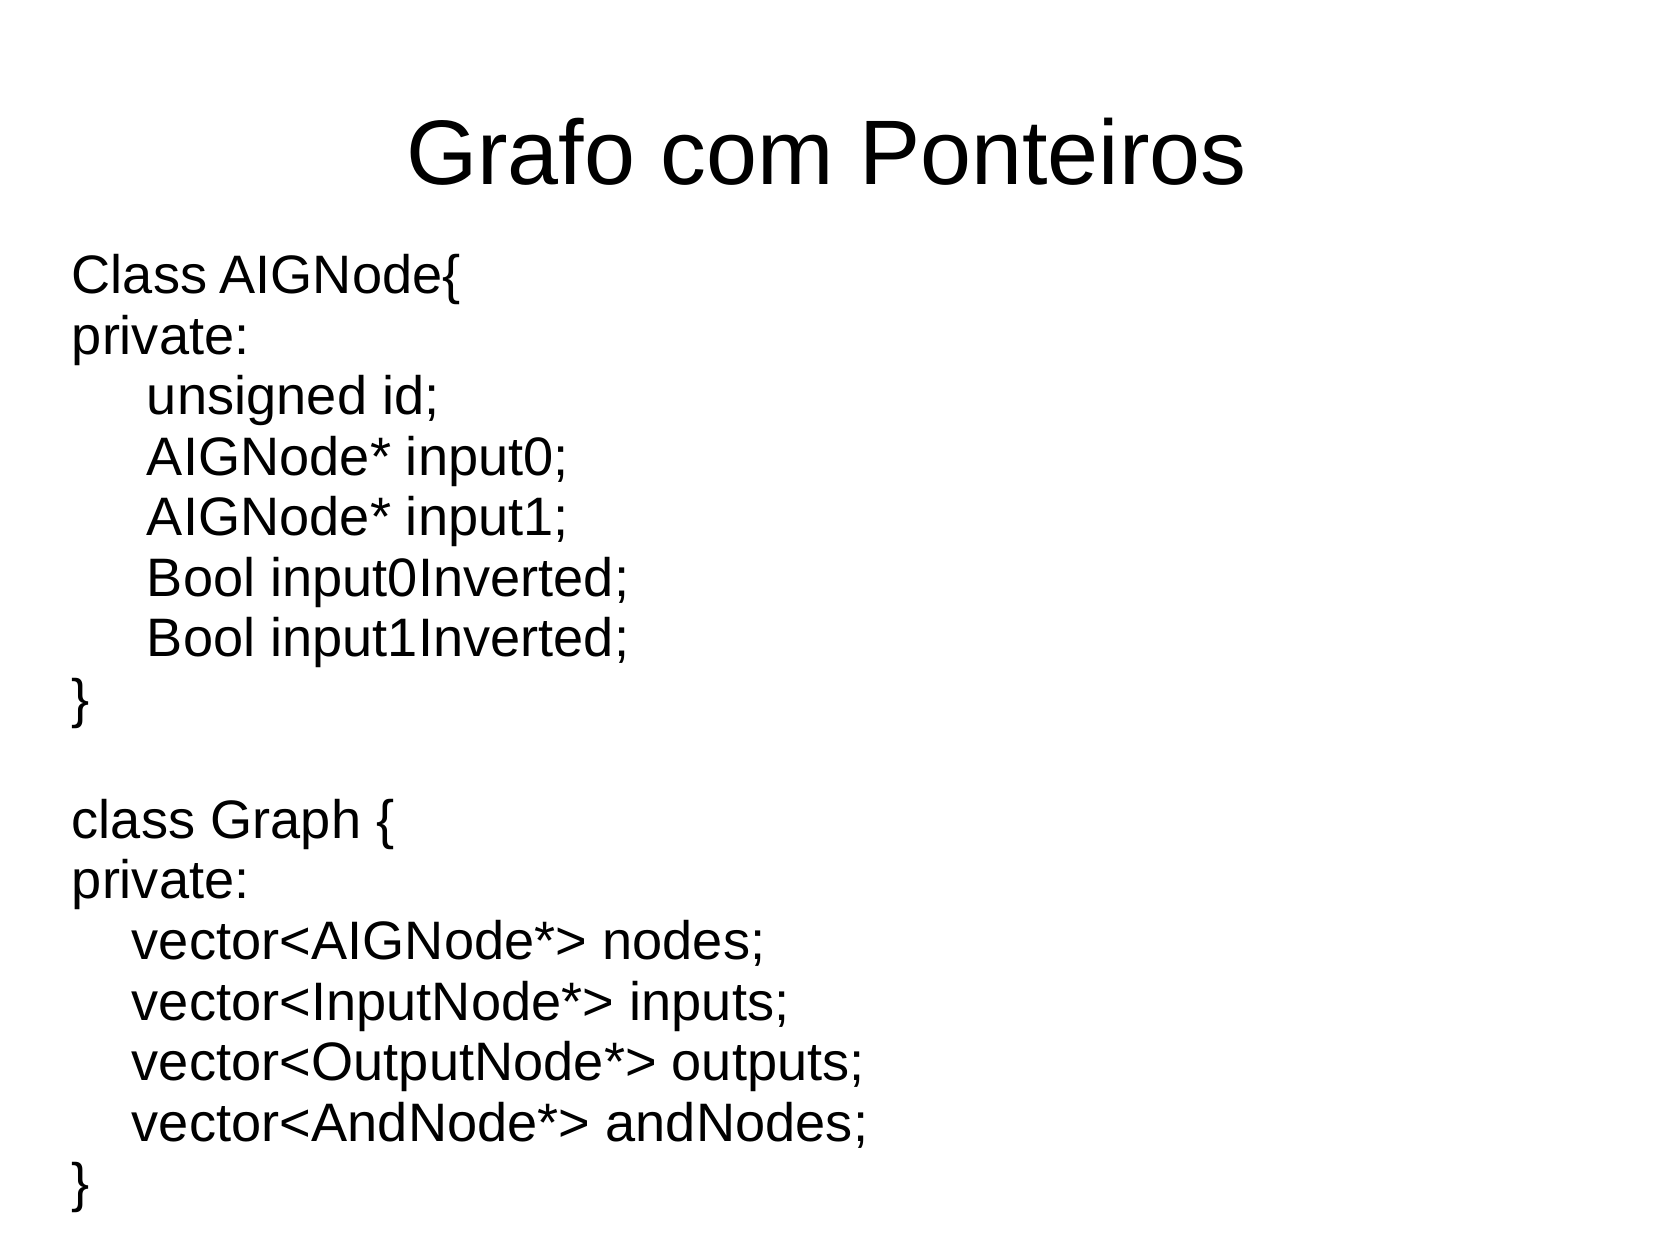

# Grafo com Ponteiros
Class AIGNode{
private:
	unsigned id;
 AIGNode* input0;
 AIGNode* input1;
 Bool input0Inverted;
 Bool input1Inverted;
}
class Graph {
private:
 vector<AIGNode*> nodes;
 vector<InputNode*> inputs;
 vector<OutputNode*> outputs;
 vector<AndNode*> andNodes;
}